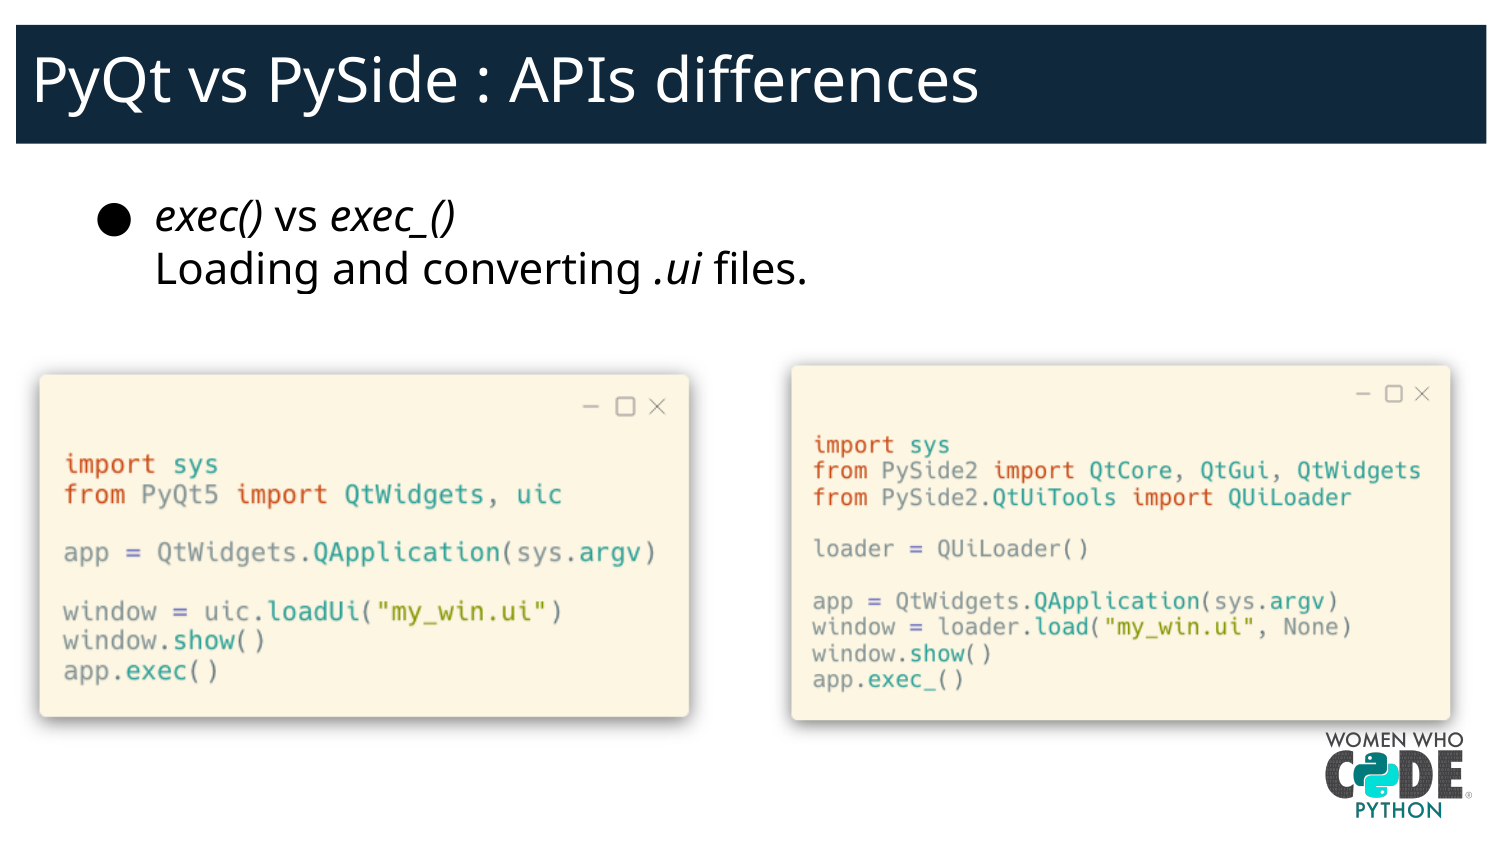

PyQt vs PySide : APIs differences
# exec() vs exec_() Loading and converting .ui files.